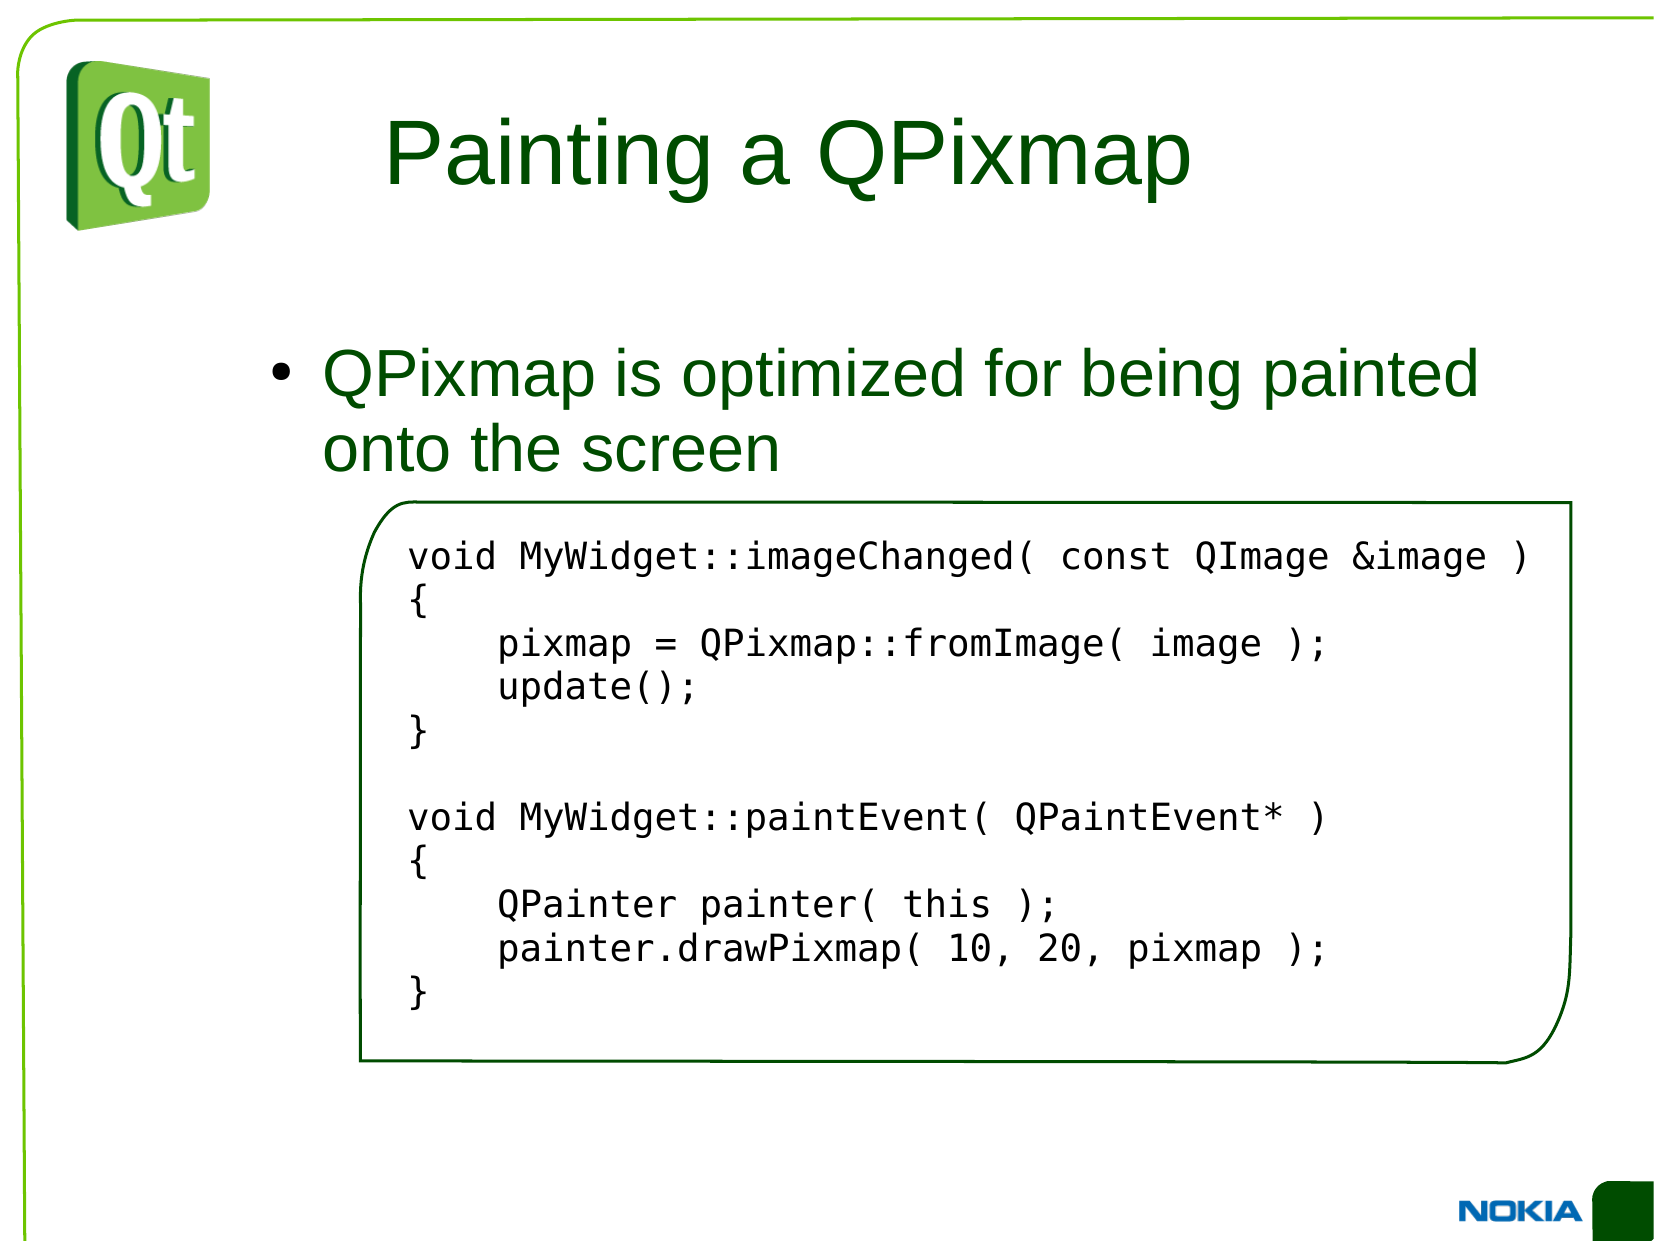

# Painting a QPixmap
QPixmap is optimized for being painted onto the screen
void MyWidget::imageChanged( const QImage &image )
{
 pixmap = QPixmap::fromImage( image );
 update();
}
void MyWidget::paintEvent( QPaintEvent* )
{
 QPainter painter( this );
 painter.drawPixmap( 10, 20, pixmap );
}